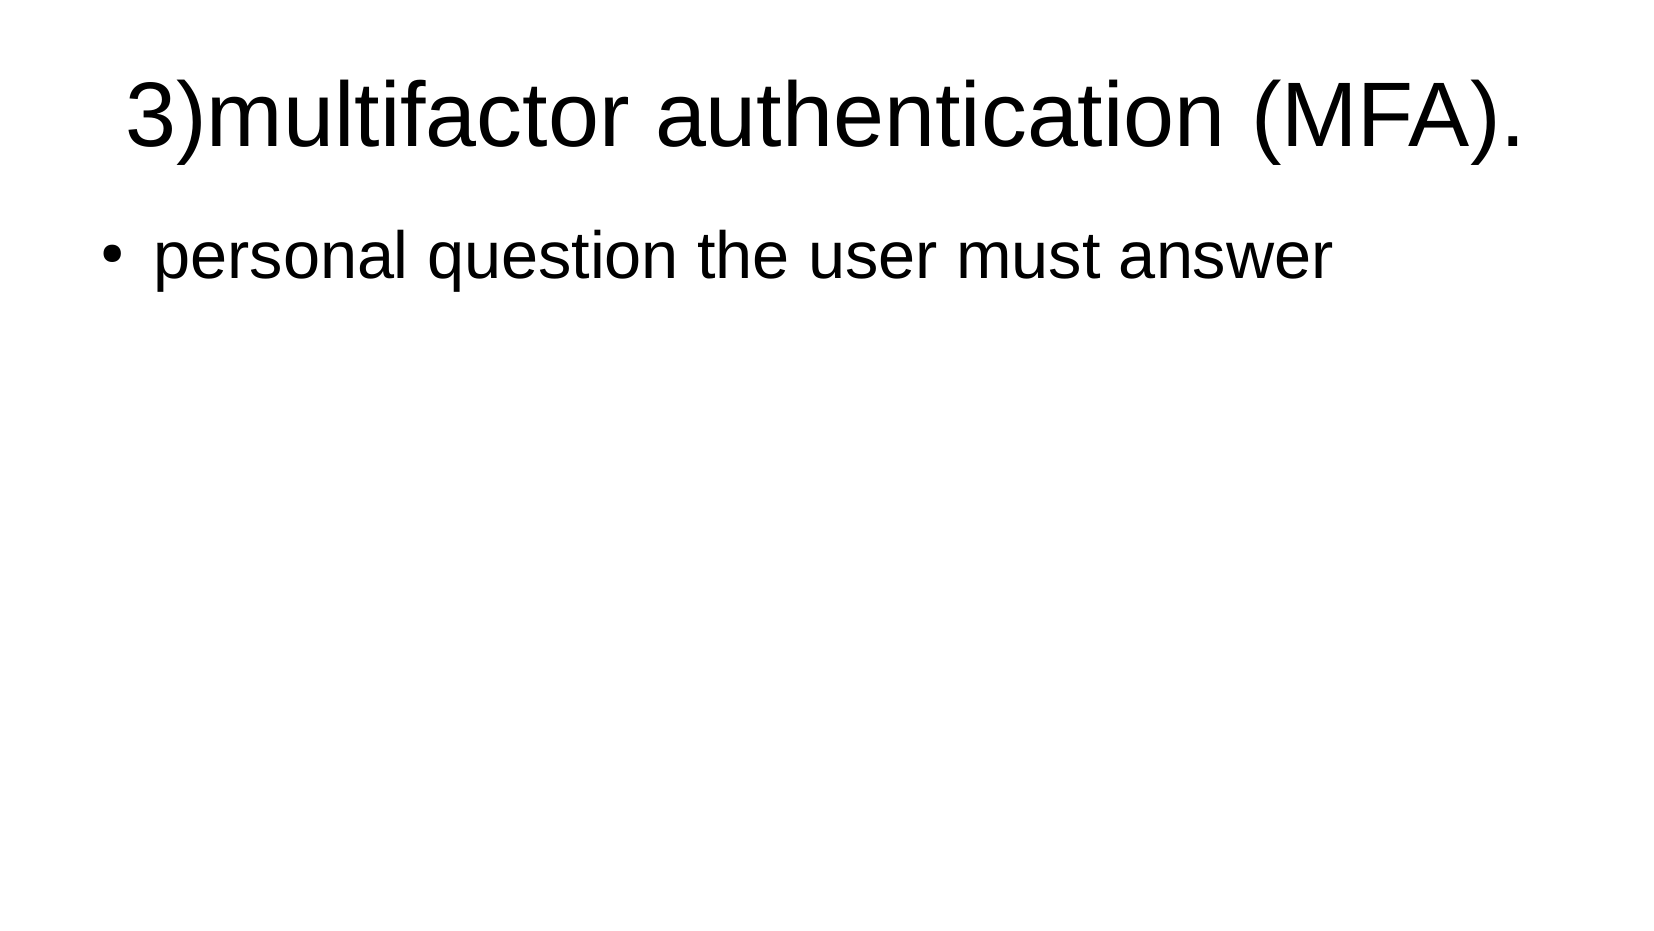

# 3)multifactor authentication (MFA).
personal question the user must answer